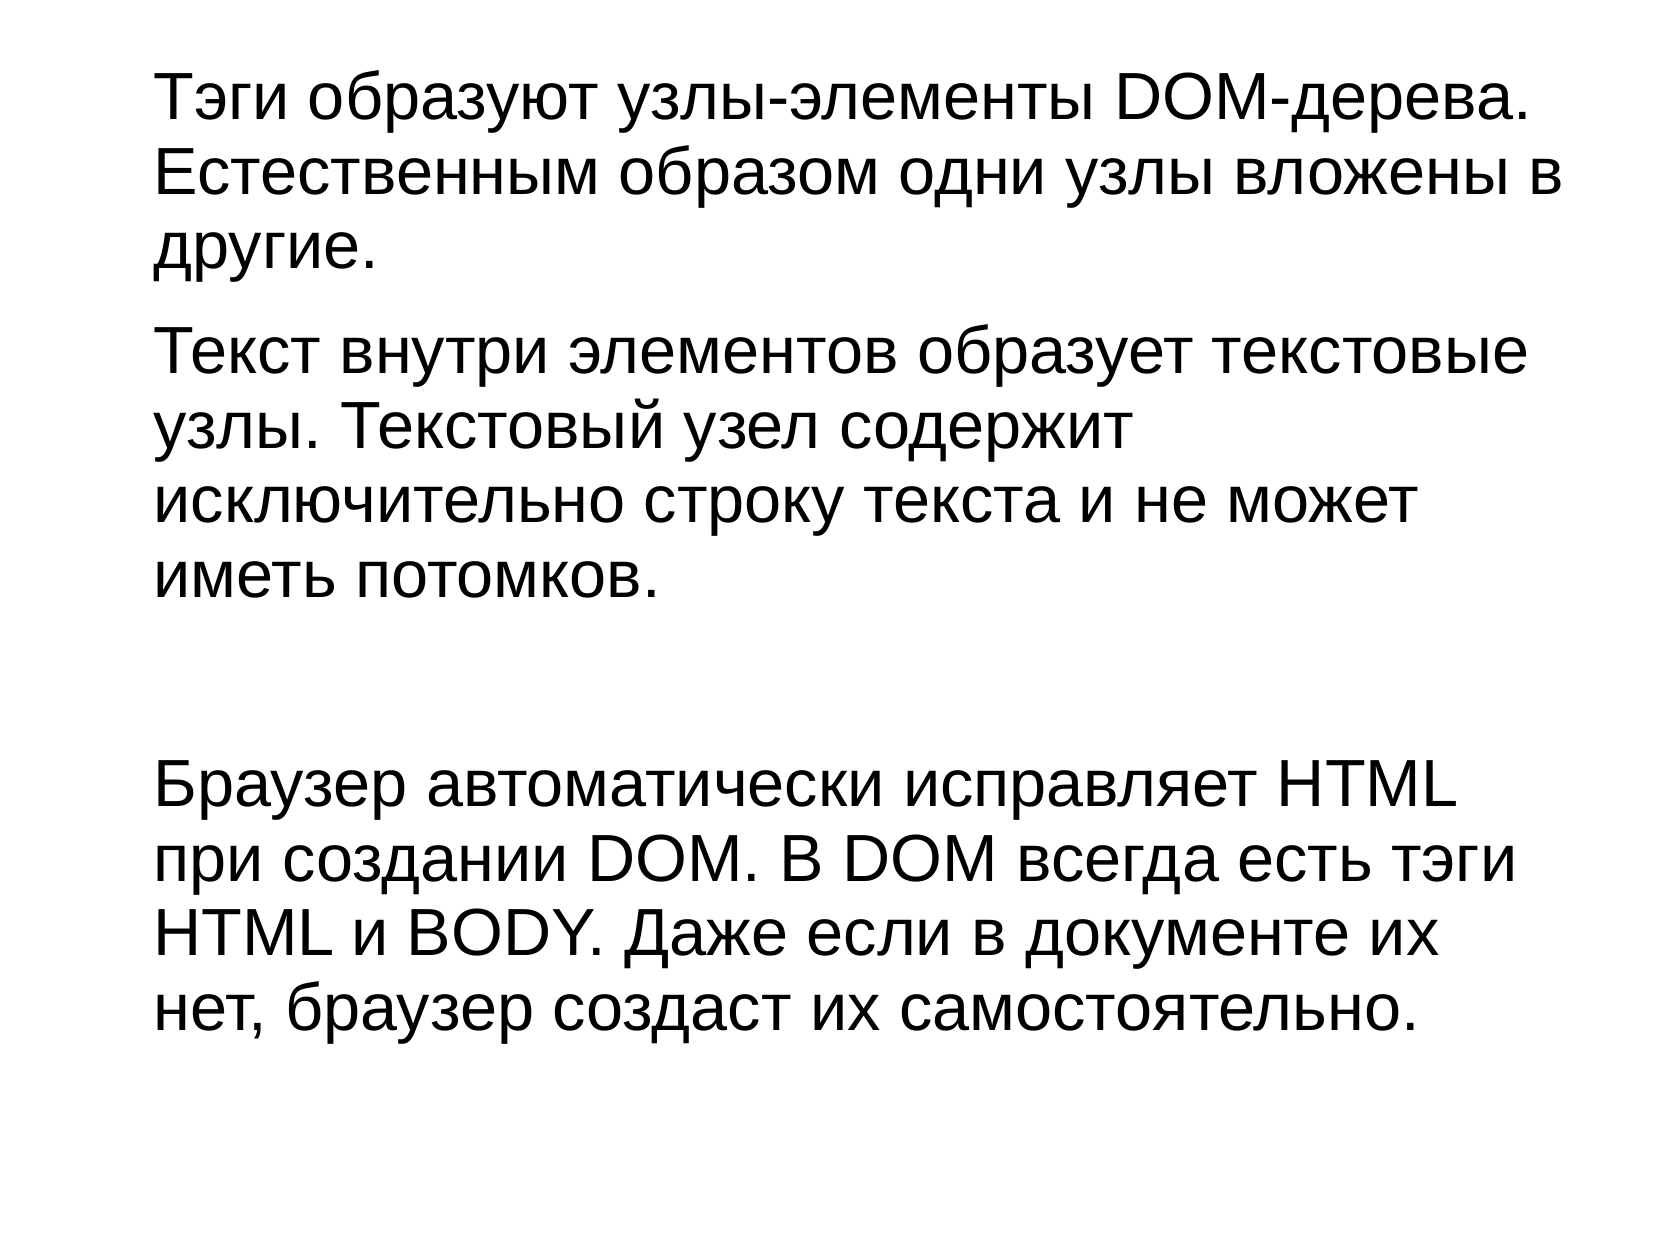

# Тэги образуют узлы-элементы DOM-дерева. Естественным образом одни узлы вложены в другие.
Текст внутри элементов образует текстовые узлы. Текстовый узел содержит исключительно строку текста и не может иметь потомков.
Браузер автоматически исправляет HTML при создании DOM. В DOM всегда есть тэги HTML и BODY. Даже если в документе их нет, браузер создаст их самостоятельно.